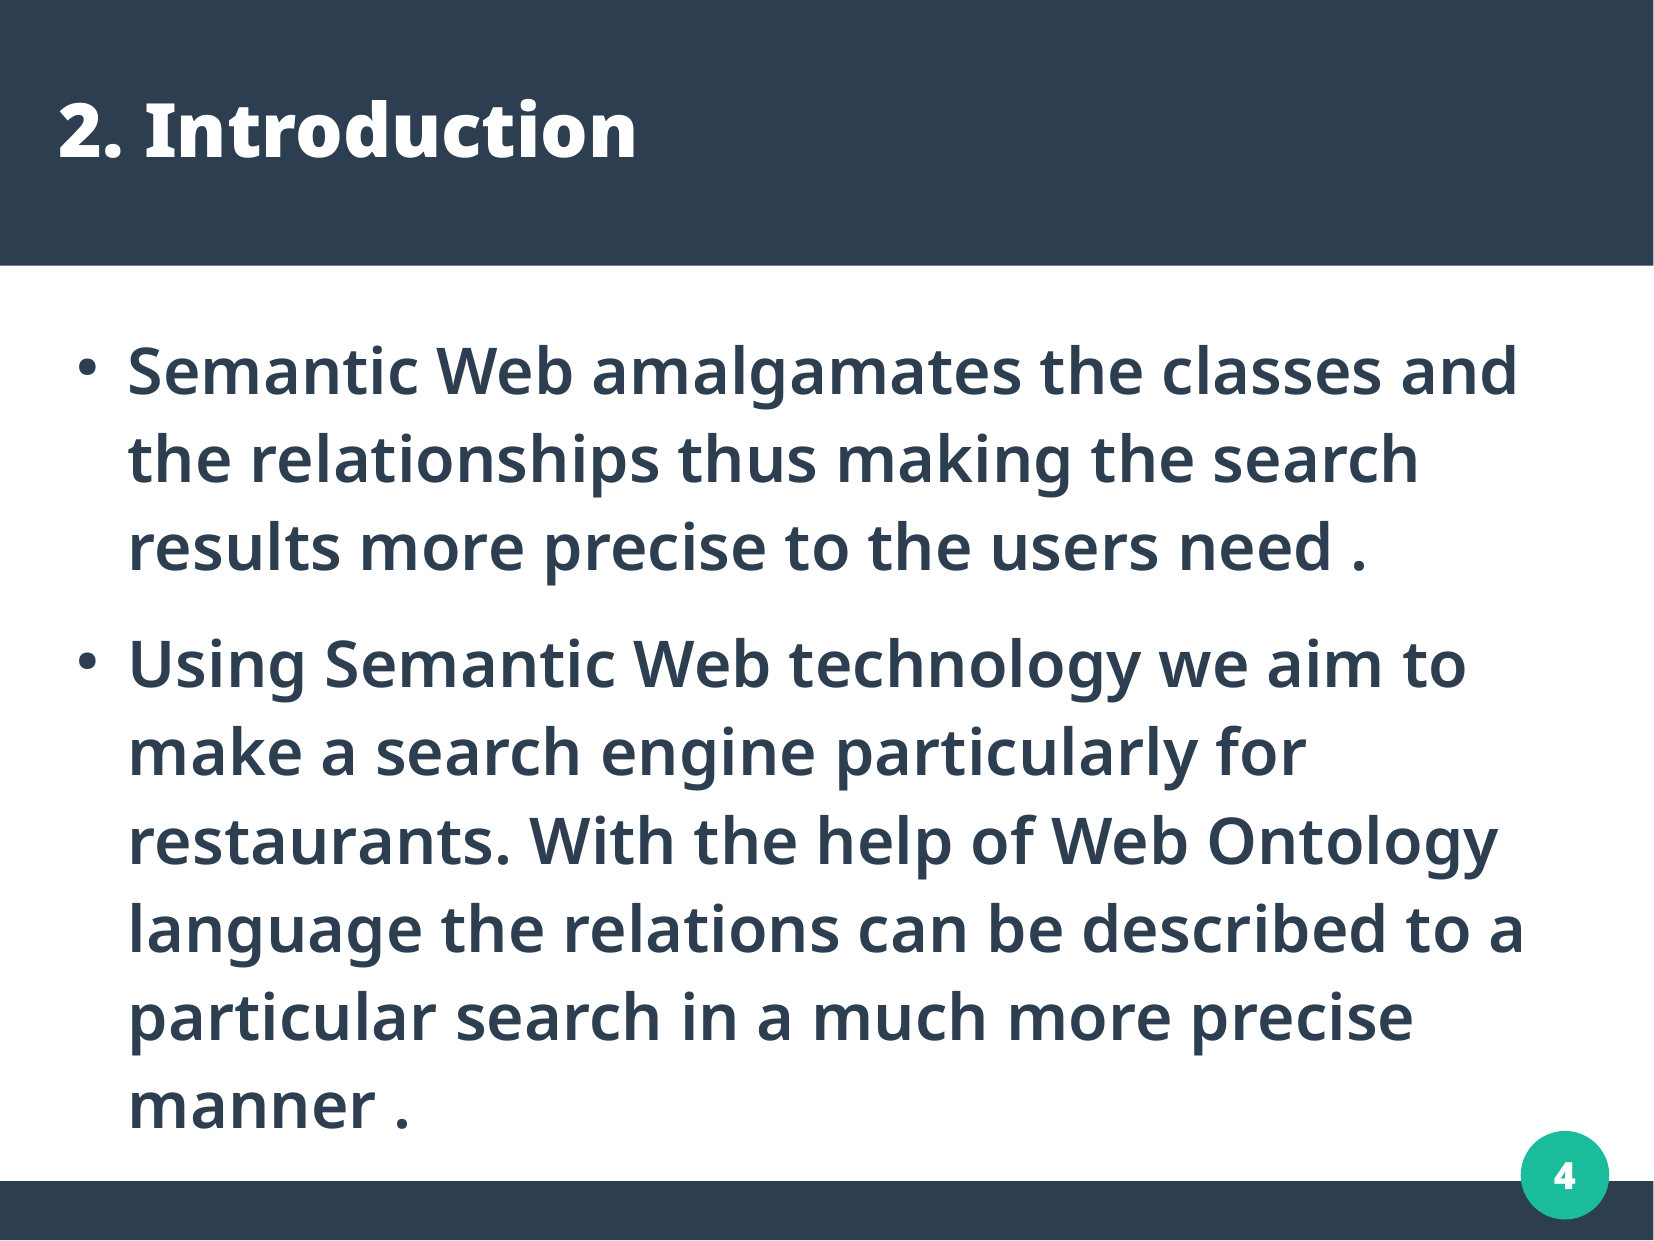

# 2. Introduction
Semantic Web amalgamates the classes and the relationships thus making the search results more precise to the users need .
Using Semantic Web technology we aim to make a search engine particularly for restaurants. With the help of Web Ontology language the relations can be described to a particular search in a much more precise manner .
4